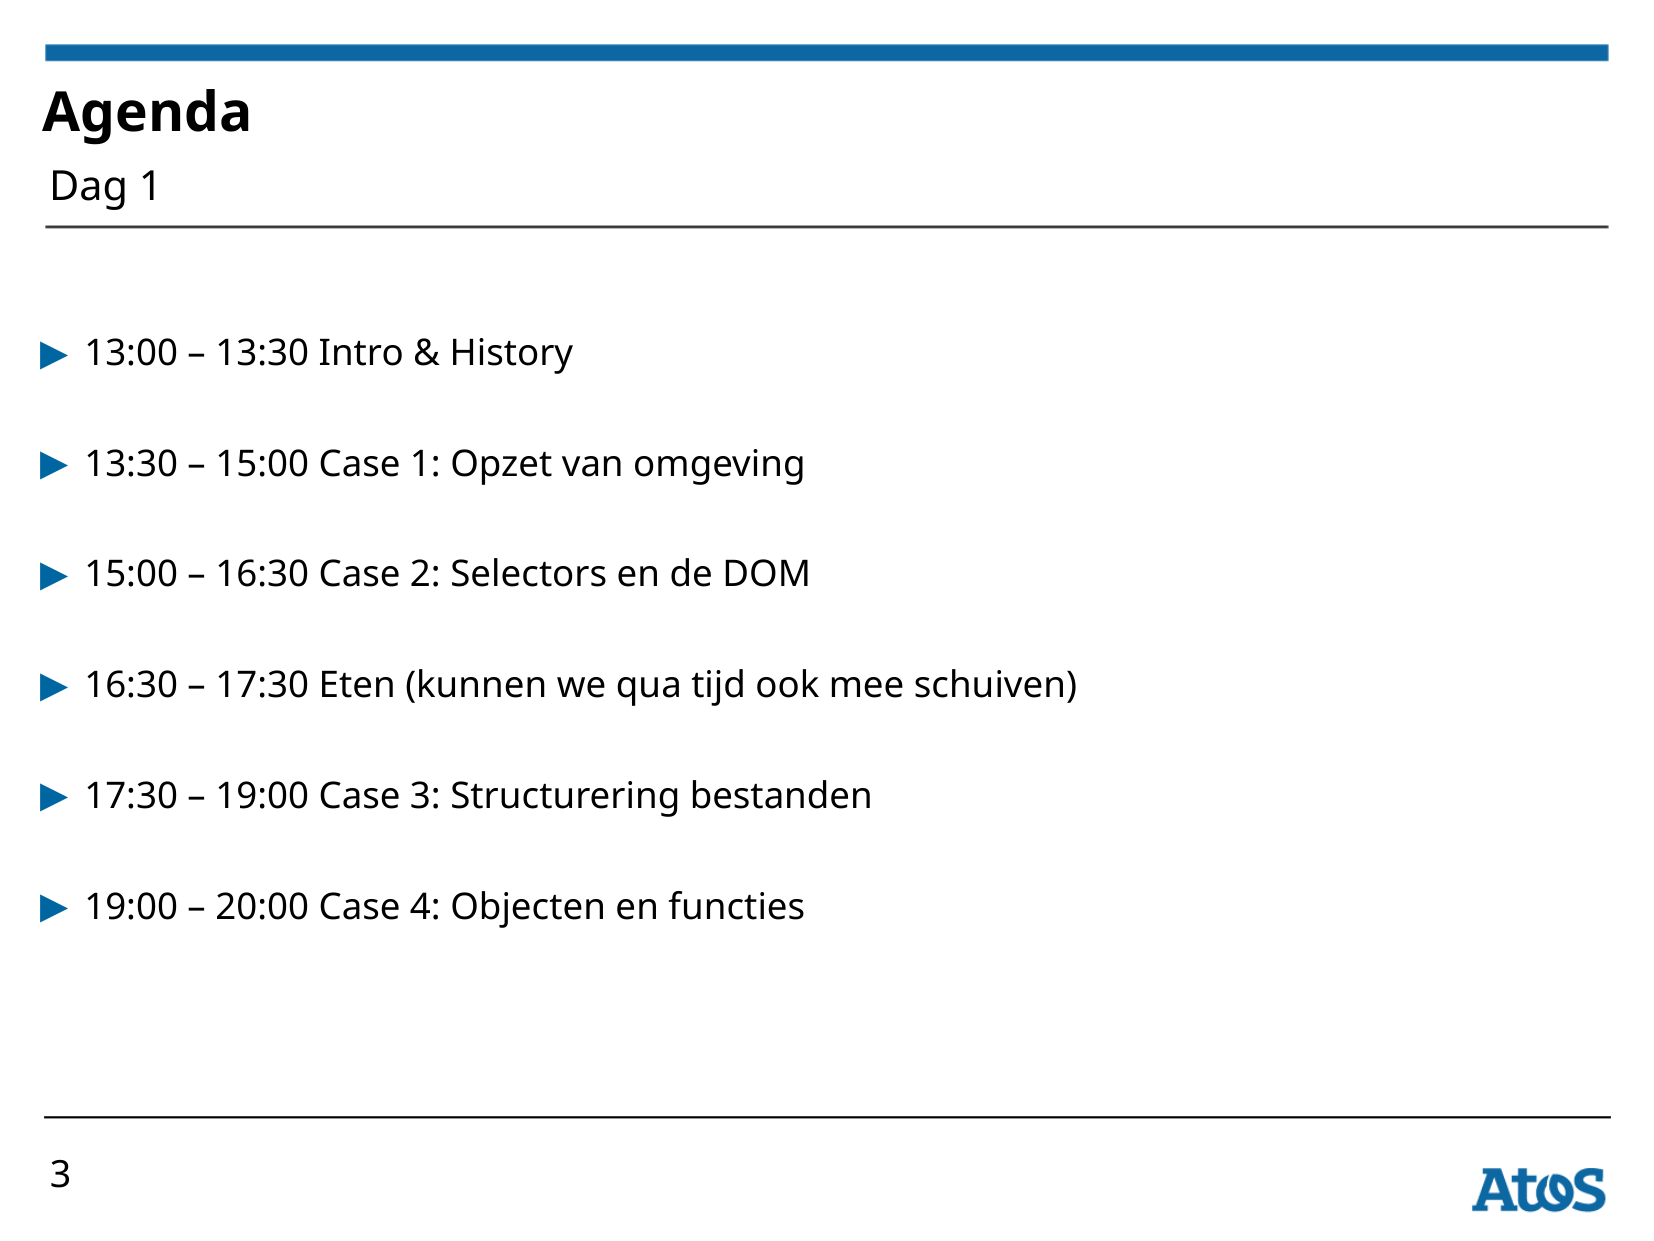

# Agenda
Dag 1
13:00 – 13:30 Intro & History
13:30 – 15:00 Case 1: Opzet van omgeving
15:00 – 16:30 Case 2: Selectors en de DOM
16:30 – 17:30 Eten (kunnen we qua tijd ook mee schuiven)
17:30 – 19:00 Case 3: Structurering bestanden
19:00 – 20:00 Case 4: Objecten en functies